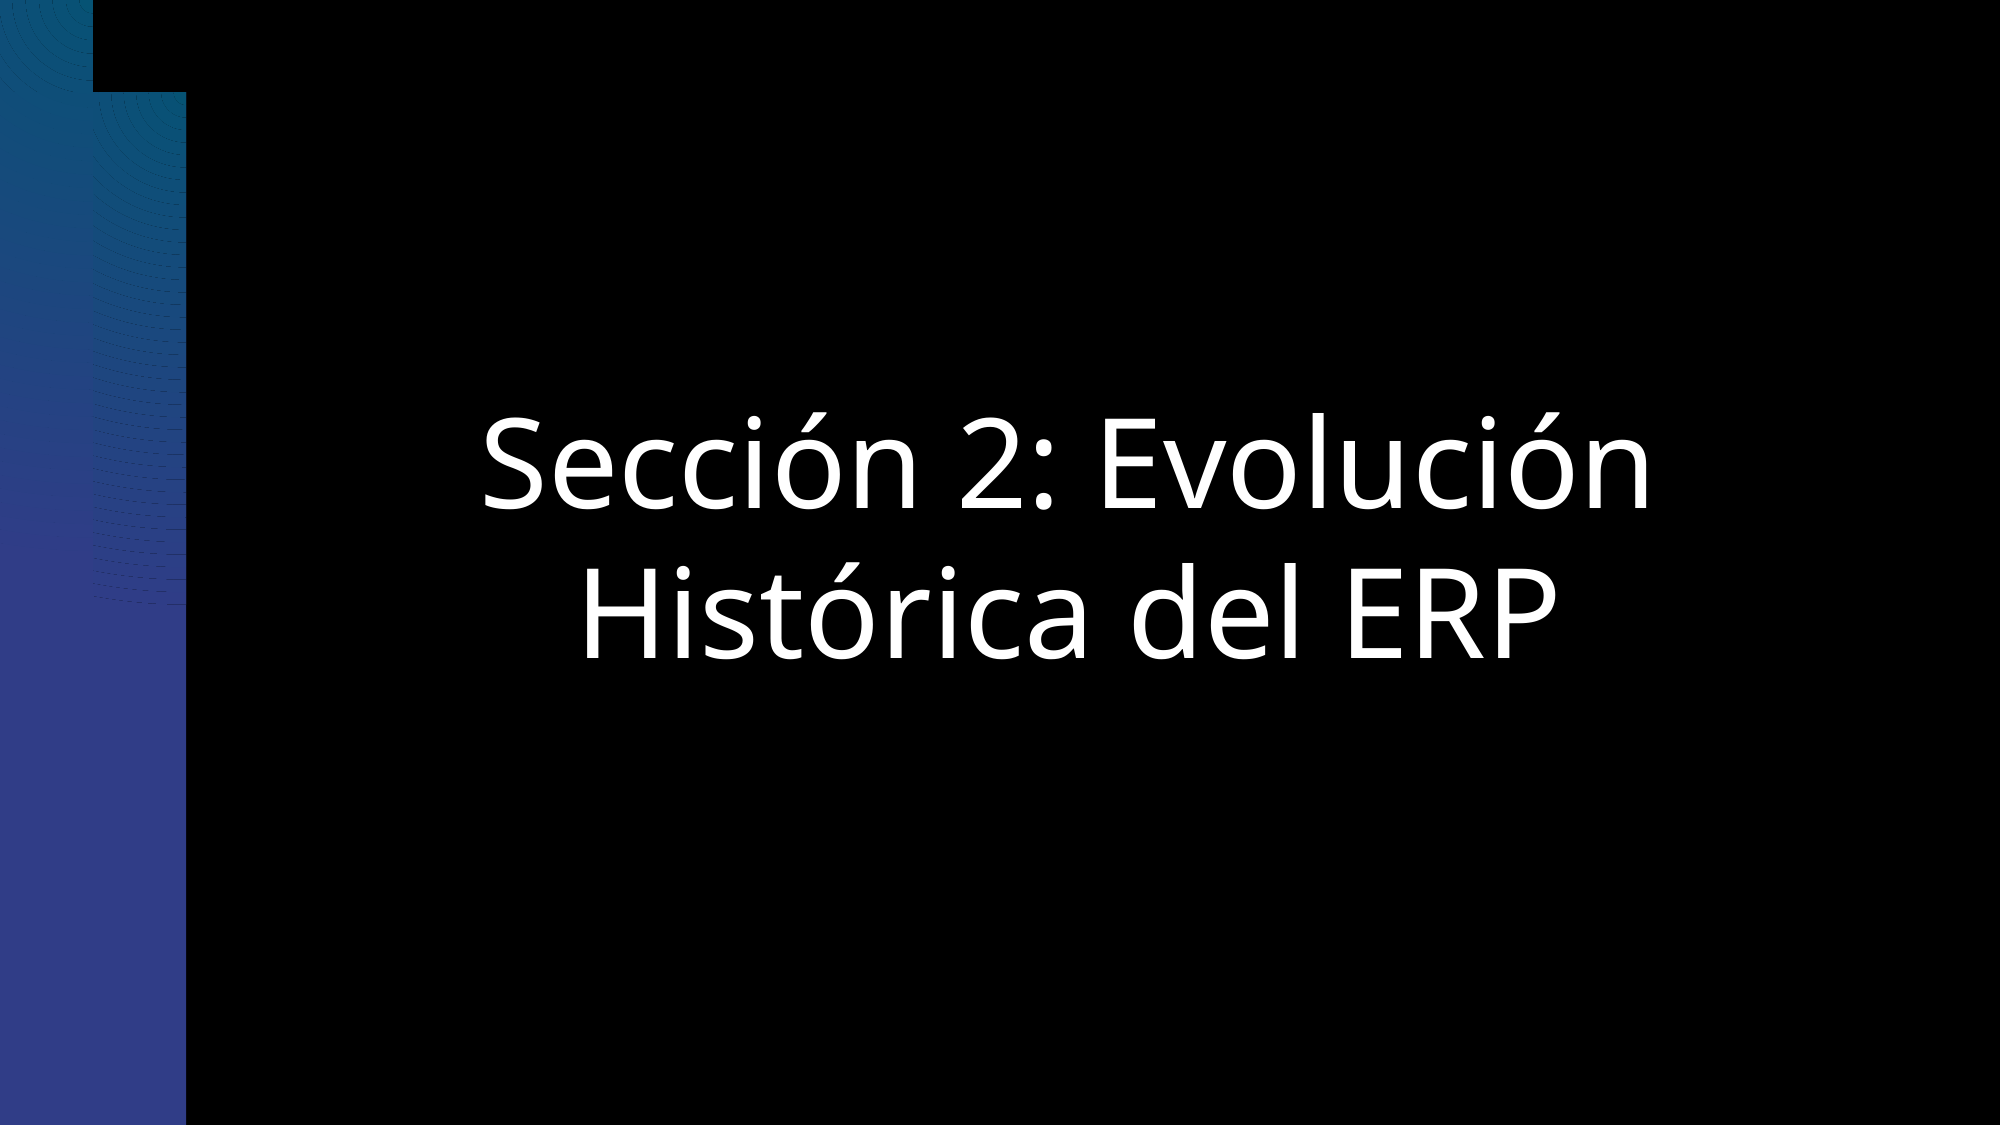

# Sección 2: Evolución Histórica del ERP